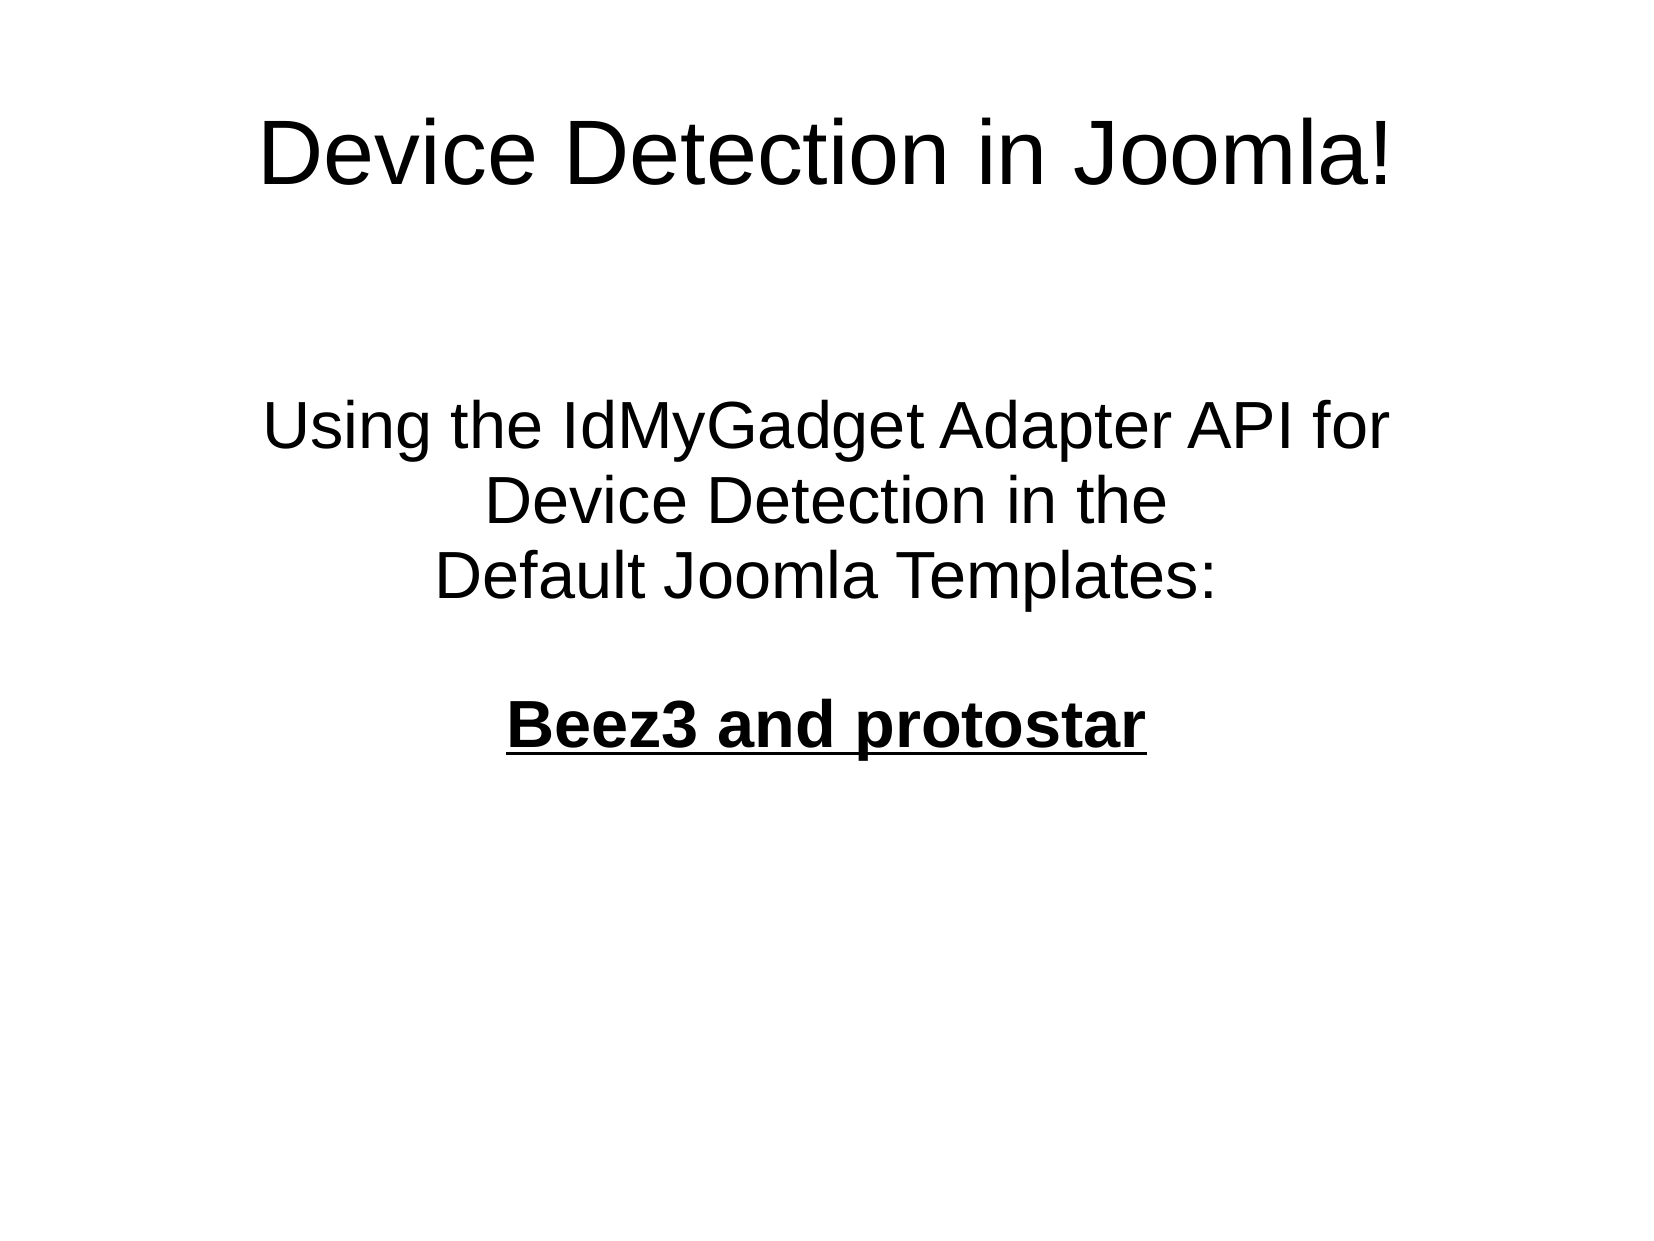

# Device Detection in Joomla!
Using the IdMyGadget Adapter API for
Device Detection in the
Default Joomla Templates:
Beez3 and protostar